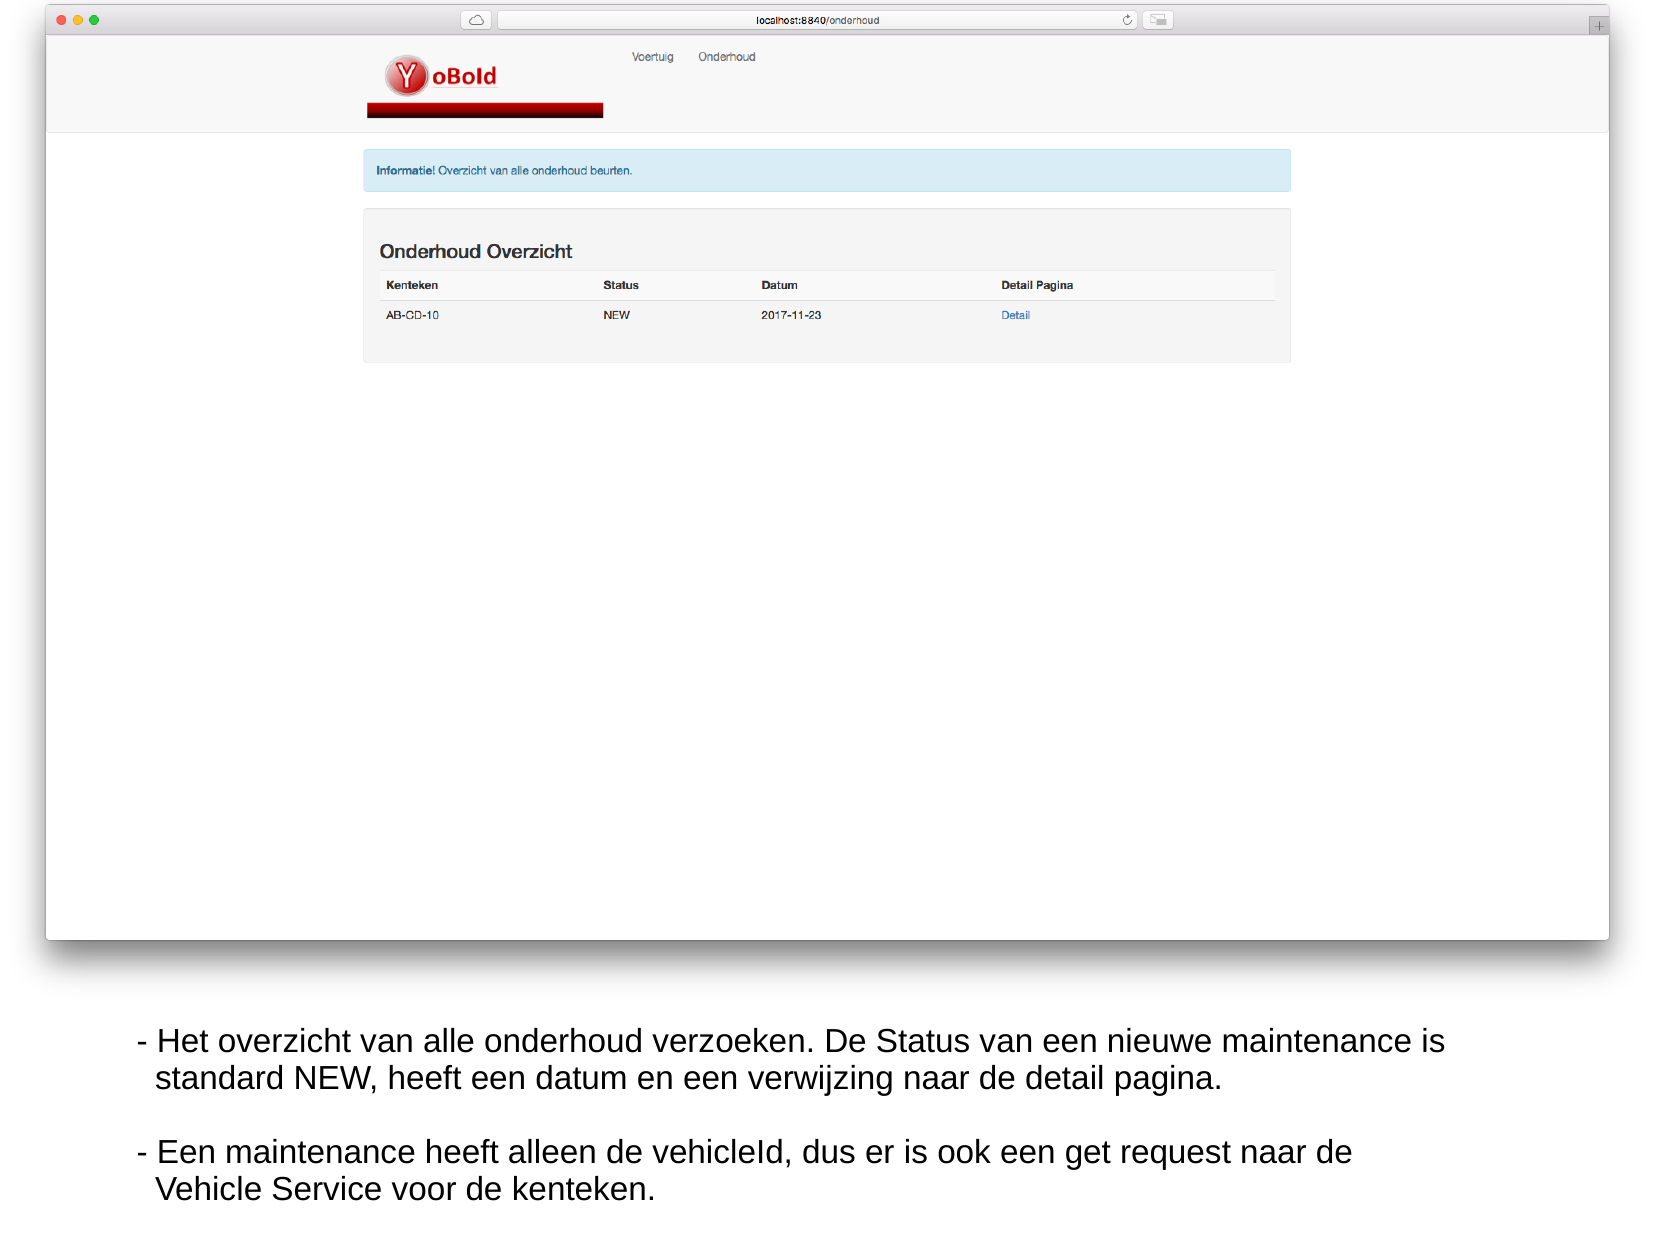

- Het overzicht van alle onderhoud verzoeken. De Status van een nieuwe maintenance is
 standard NEW, heeft een datum en een verwijzing naar de detail pagina.
- Een maintenance heeft alleen de vehicleId, dus er is ook een get request naar de
 Vehicle Service voor de kenteken.